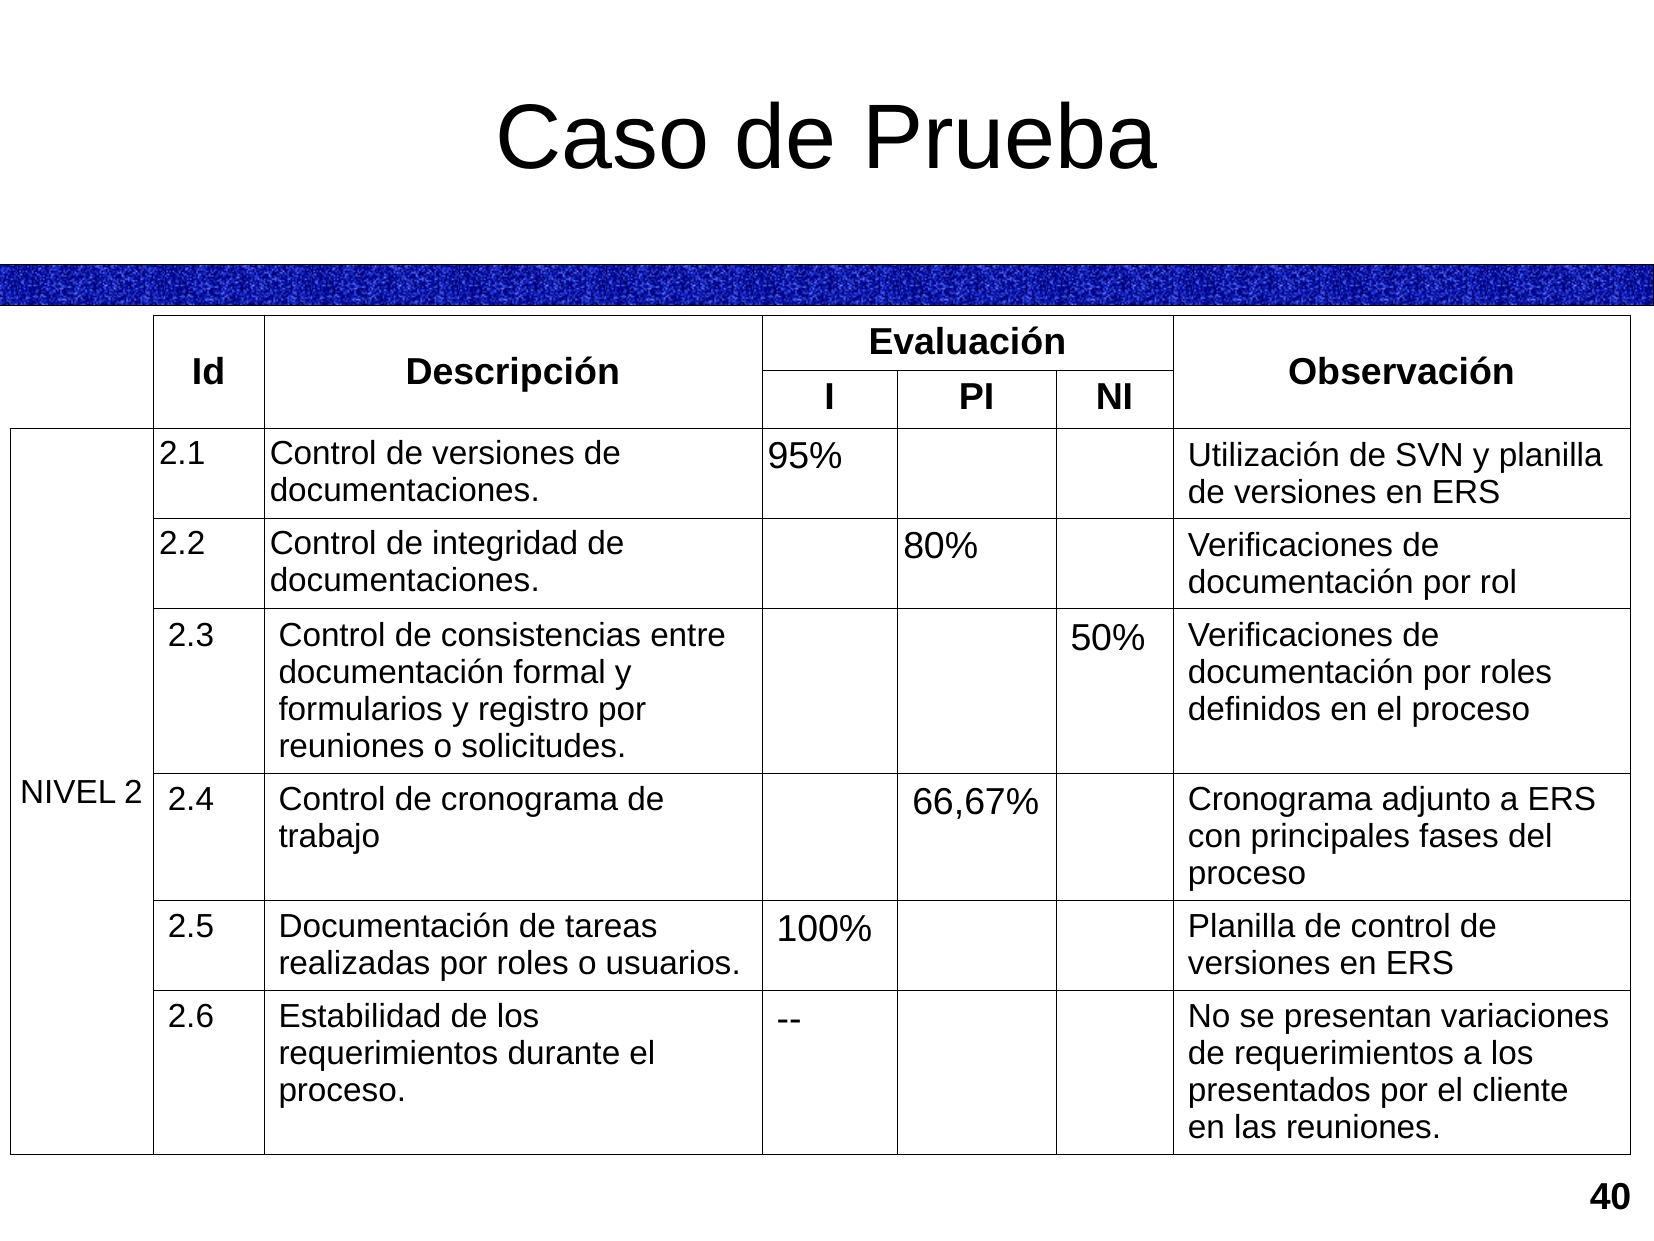

# Caso de Prueba
| | Id | Descripción | Evaluación | | | Observación |
| --- | --- | --- | --- | --- | --- | --- |
| | | | I | PI | NI | |
| NIVEL 2 | 2.1 | Control de versiones de documentaciones. | 95% | | | Utilización de SVN y planilla de versiones en ERS |
| | 2.2 | Control de integridad de documentaciones. | | 80% | | Verificaciones de documentación por rol |
| | 2.3 | Control de consistencias entre documentación formal y formularios y registro por reuniones o solicitudes. | | | 50% | Verificaciones de documentación por roles definidos en el proceso |
| | 2.4 | Control de cronograma de trabajo | | 66,67% | | Cronograma adjunto a ERS con principales fases del proceso |
| | 2.5 | Documentación de tareas realizadas por roles o usuarios. | 100% | | | Planilla de control de versiones en ERS |
| | 2.6 | Estabilidad de los requerimientos durante el proceso. | -- | | | No se presentan variaciones de requerimientos a los presentados por el cliente en las reuniones. |